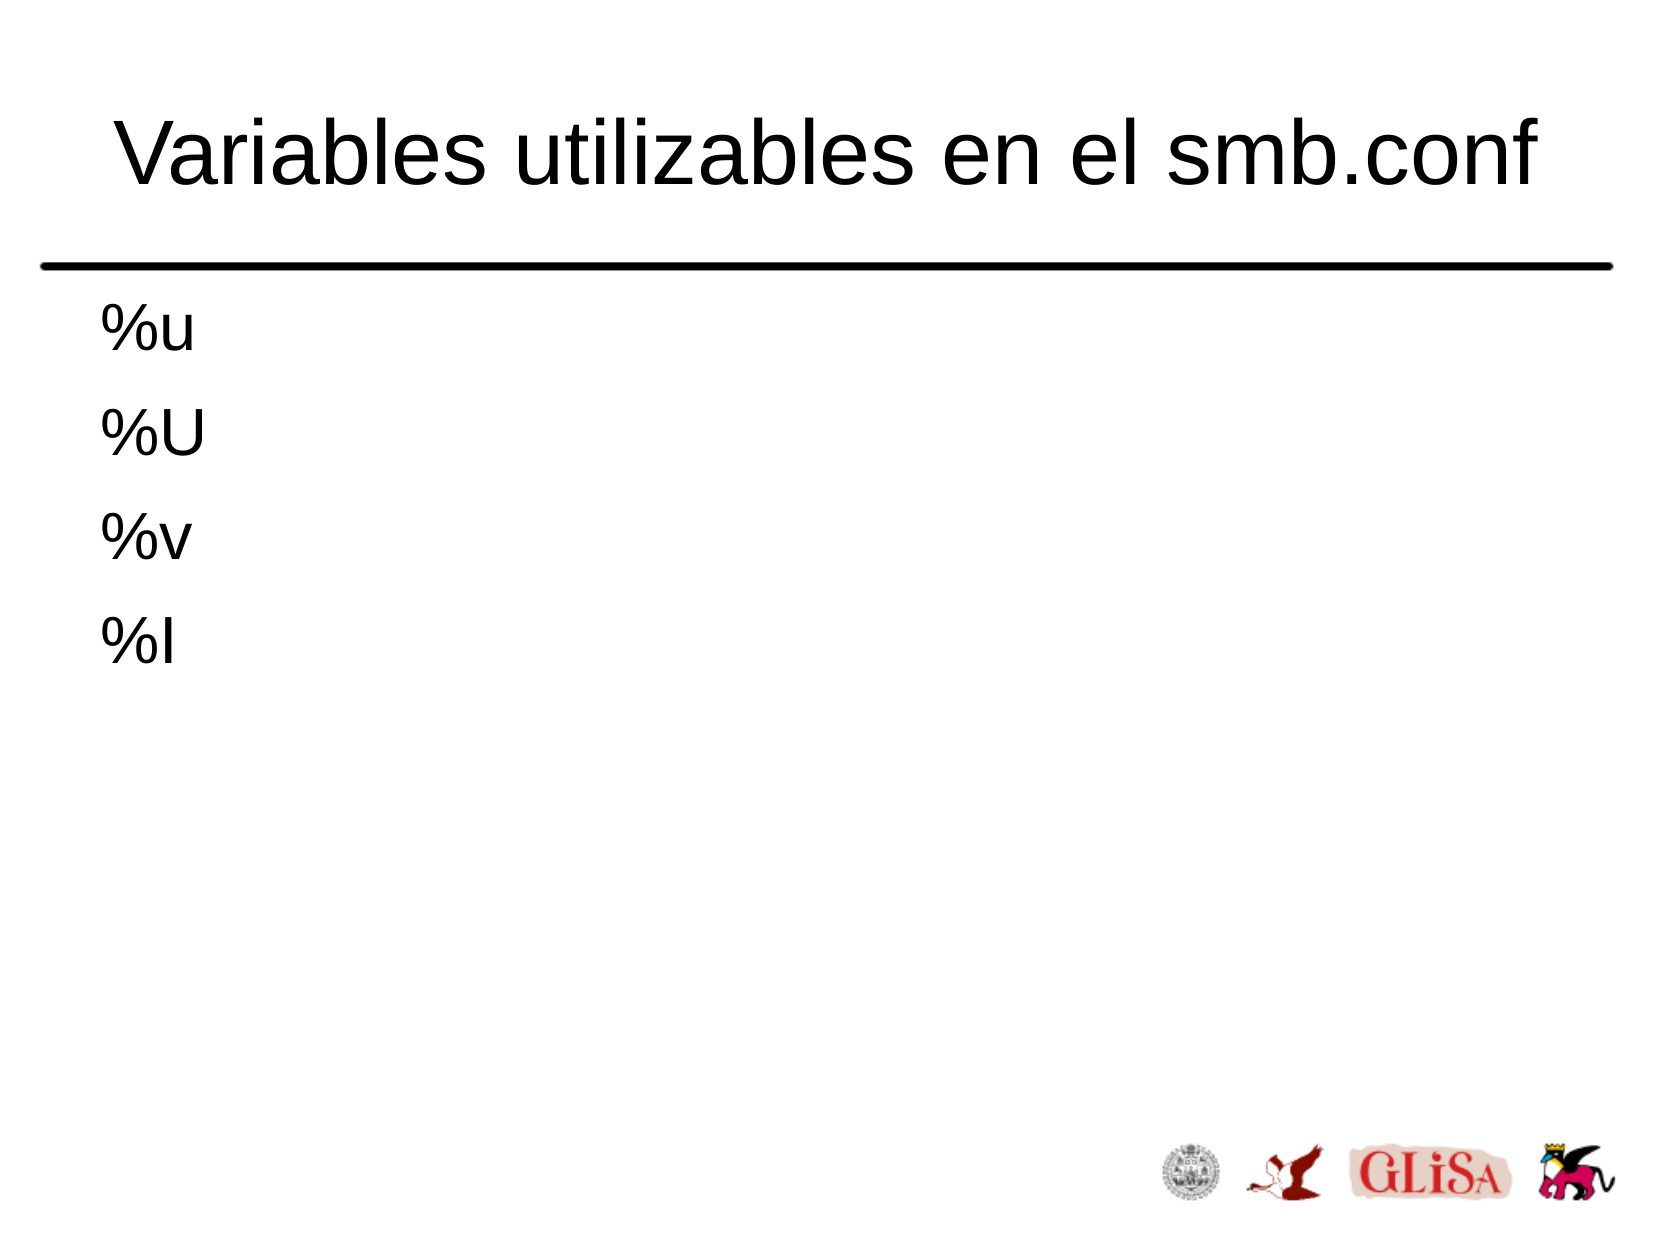

# Variables utilizables en el smb.conf
%u
%U
%v
%I